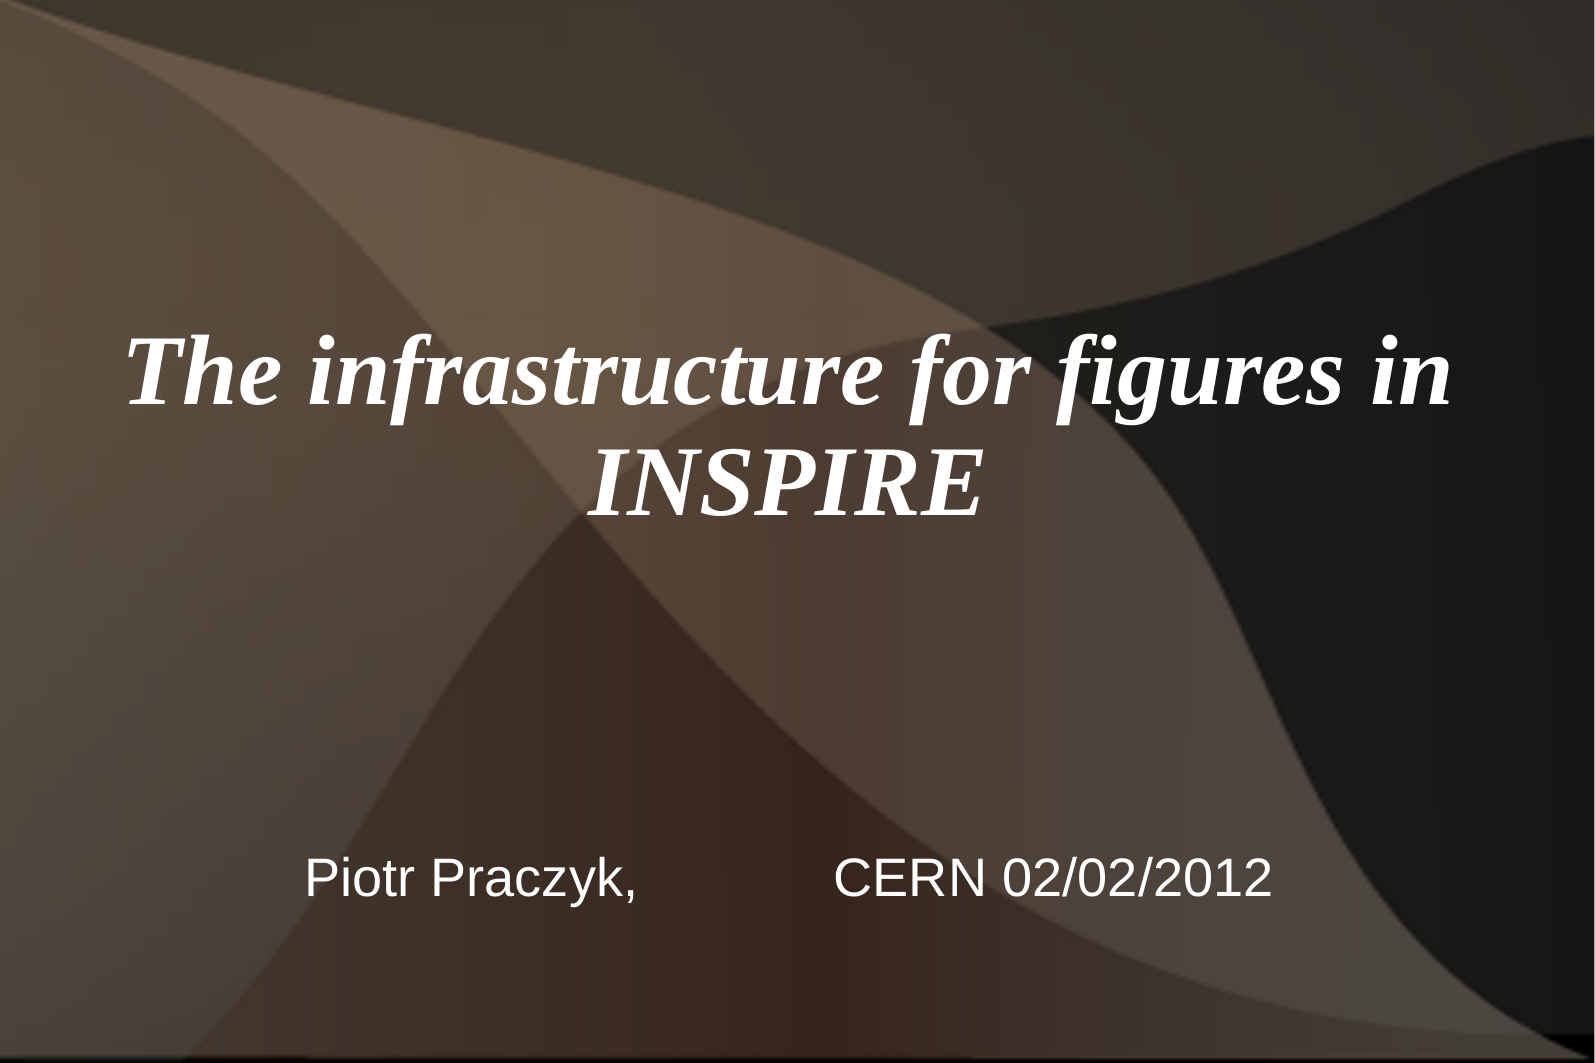

# The infrastructure for figures in INSPIRE
Piotr Praczyk, CERN 02/02/2012